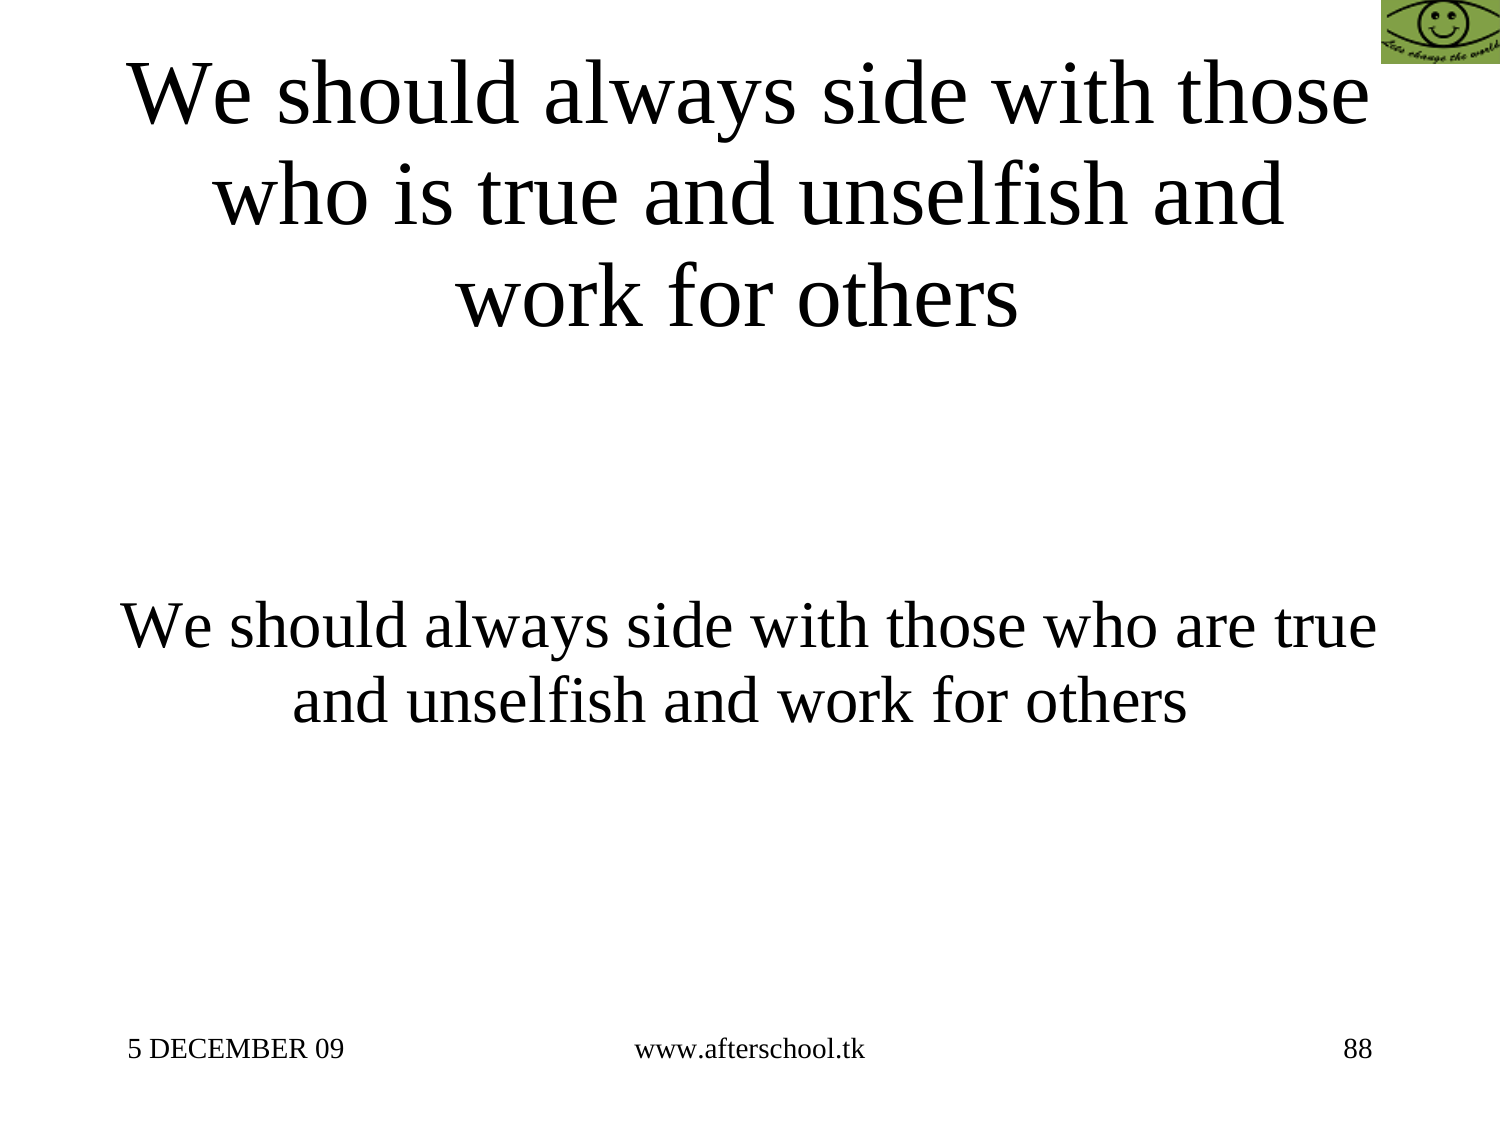

# We should always side with those who is true and unselfish and work for others
We should always side with those who are true and unselfish and work for others
MFI Seminar Jain PG College
AFTERSCHOOOL centre for social entrepreneurship
88